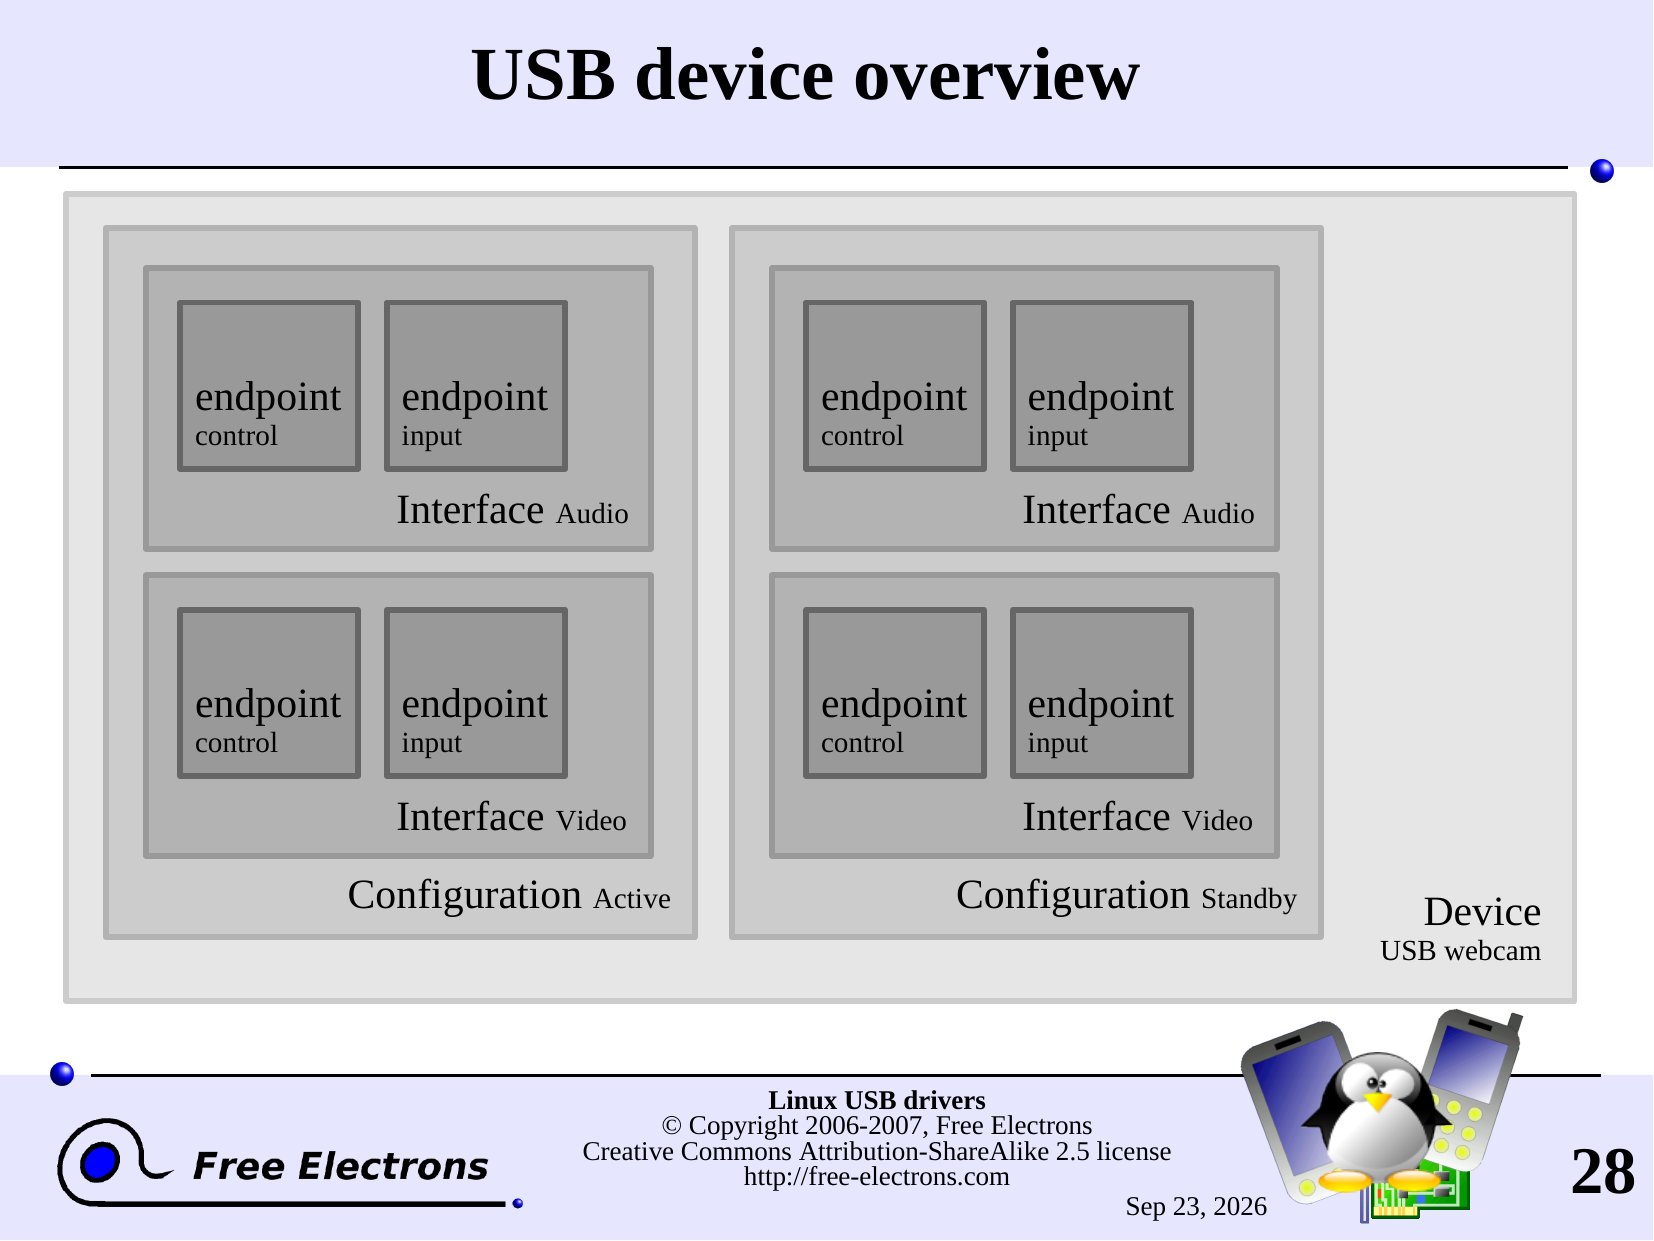

# USB device overview
endpoint
control
endpoint
input
Interface Audio
endpoint
control
endpoint
input
Interface Audio
endpoint
control
endpoint
input
Interface Video
endpoint
control
endpoint
input
Interface Video
Configuration Active
Configuration
Configuration Standby
Configuration
Device
USB webcam